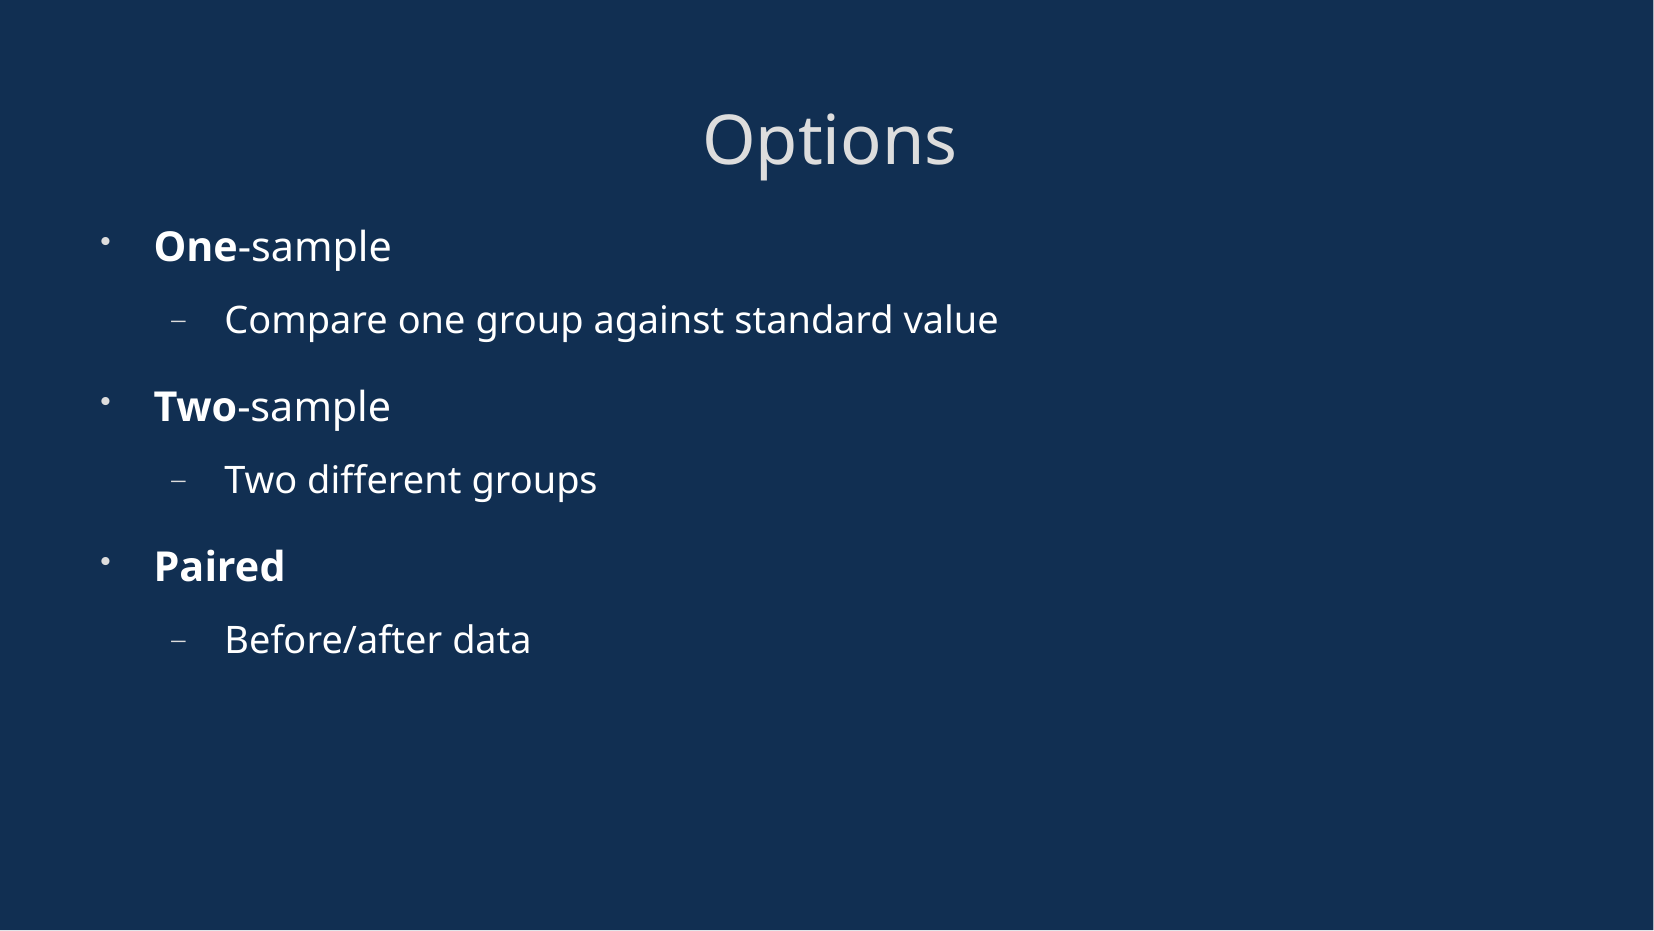

# Options
One-sample
Compare one group against standard value
Two-sample
Two different groups
Paired
Before/after data